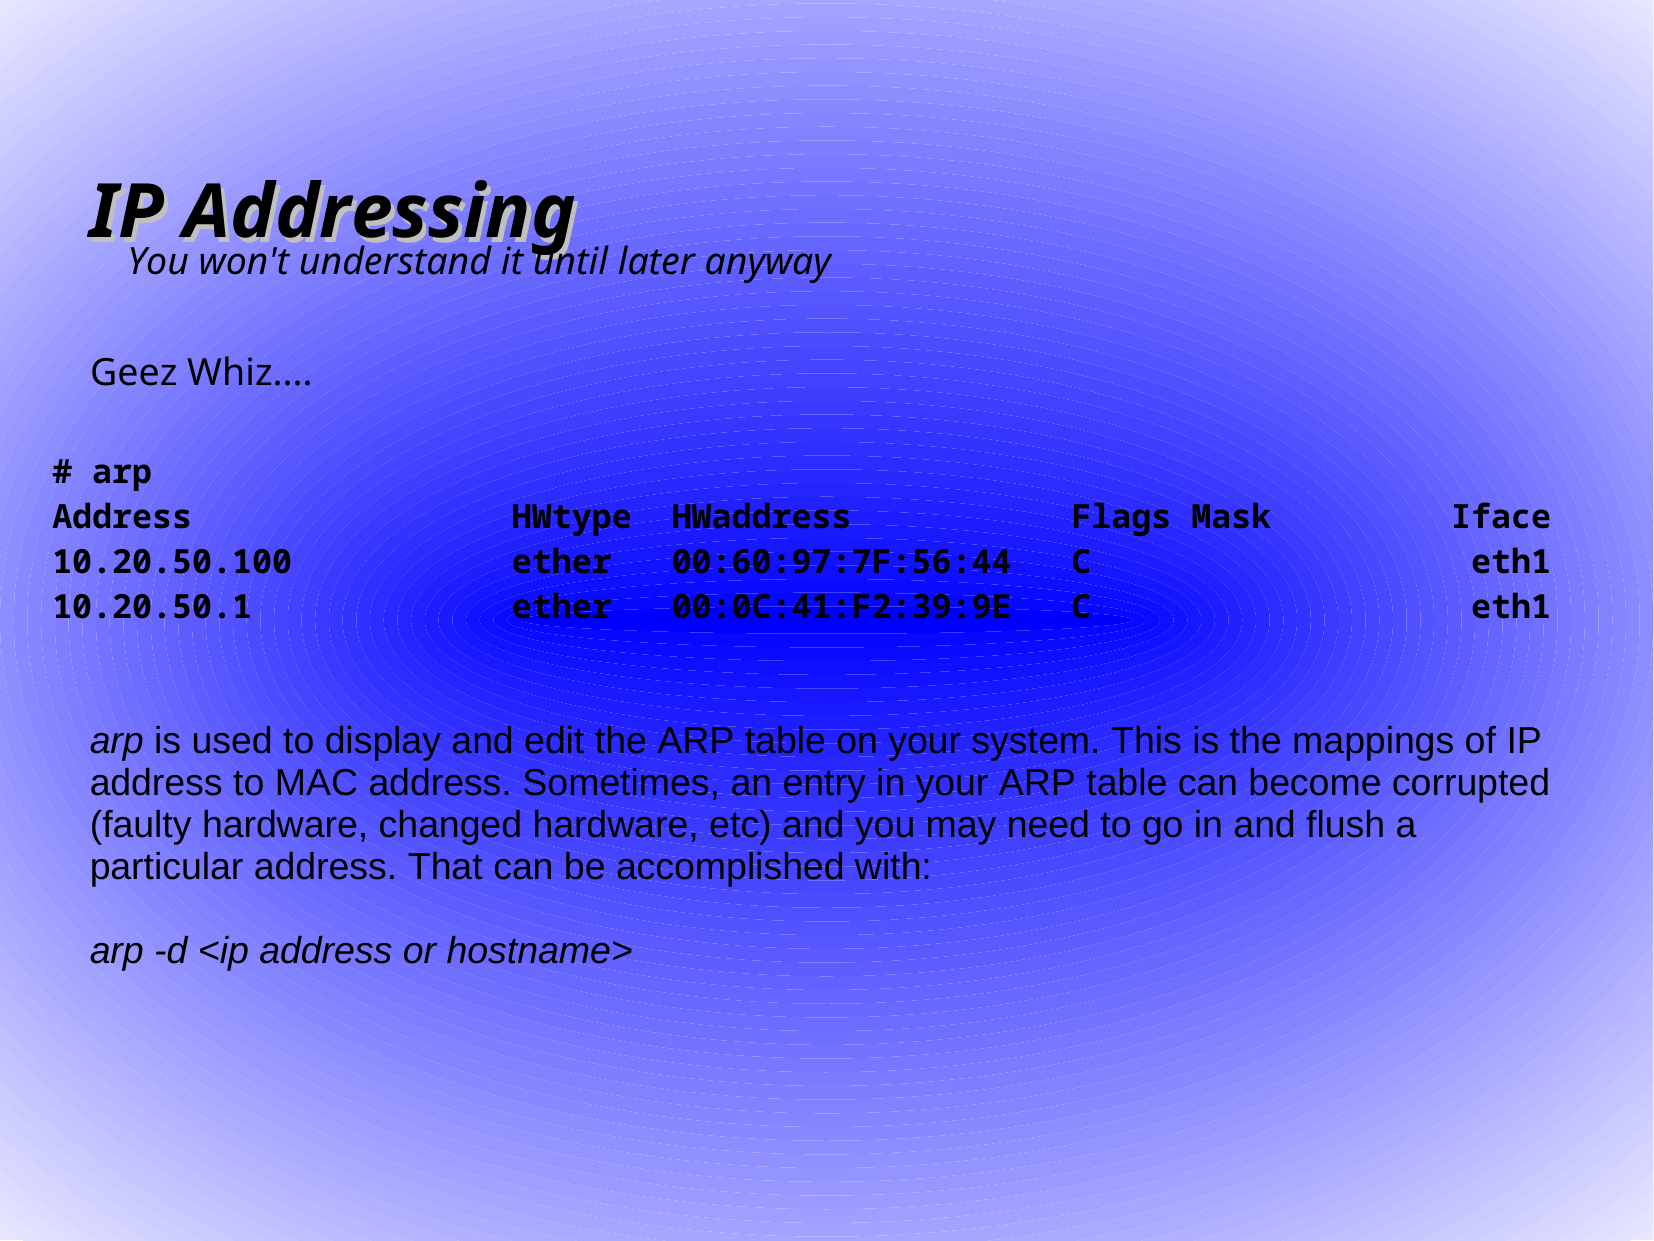

IP Addressing
You won't understand it until later anyway
Geez Whiz....
# arp
Address HWtype HWaddress Flags Mask Iface
10.20.50.100 ether 00:60:97:7F:56:44 C eth1
10.20.50.1 ether 00:0C:41:F2:39:9E C eth1
arp is used to display and edit the ARP table on your system. This is the mappings of IP address to MAC address. Sometimes, an entry in your ARP table can become corrupted (faulty hardware, changed hardware, etc) and you may need to go in and flush a particular address. That can be accomplished with:
arp -d <ip address or hostname>